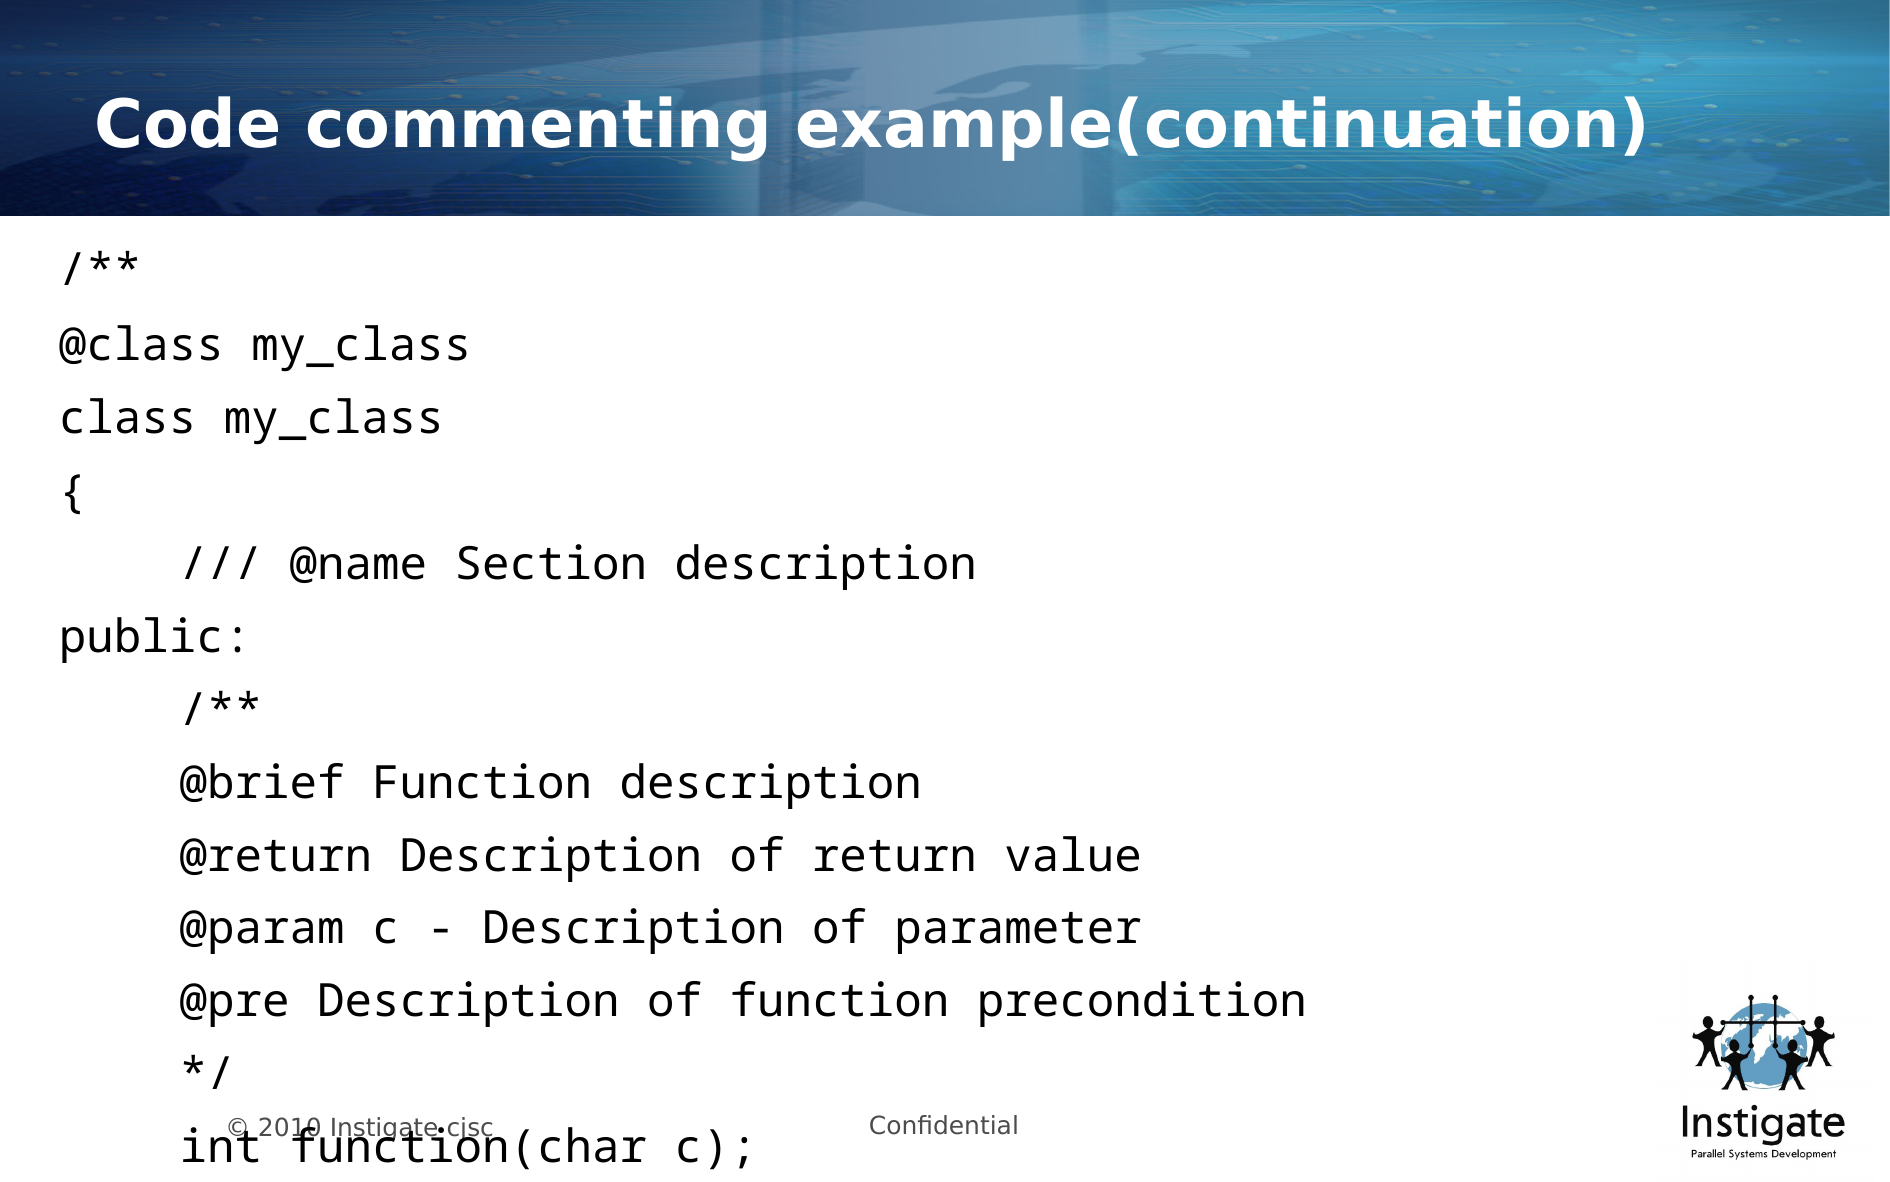

# Code commenting example(continuation)
/**
@class my_class
class my_class
{
/// @name Section description
public:
/**
@brief Function description
@return Description of return value
@param c - Description of parameter
@pre Description of function precondition
*/
int function(char c);
};